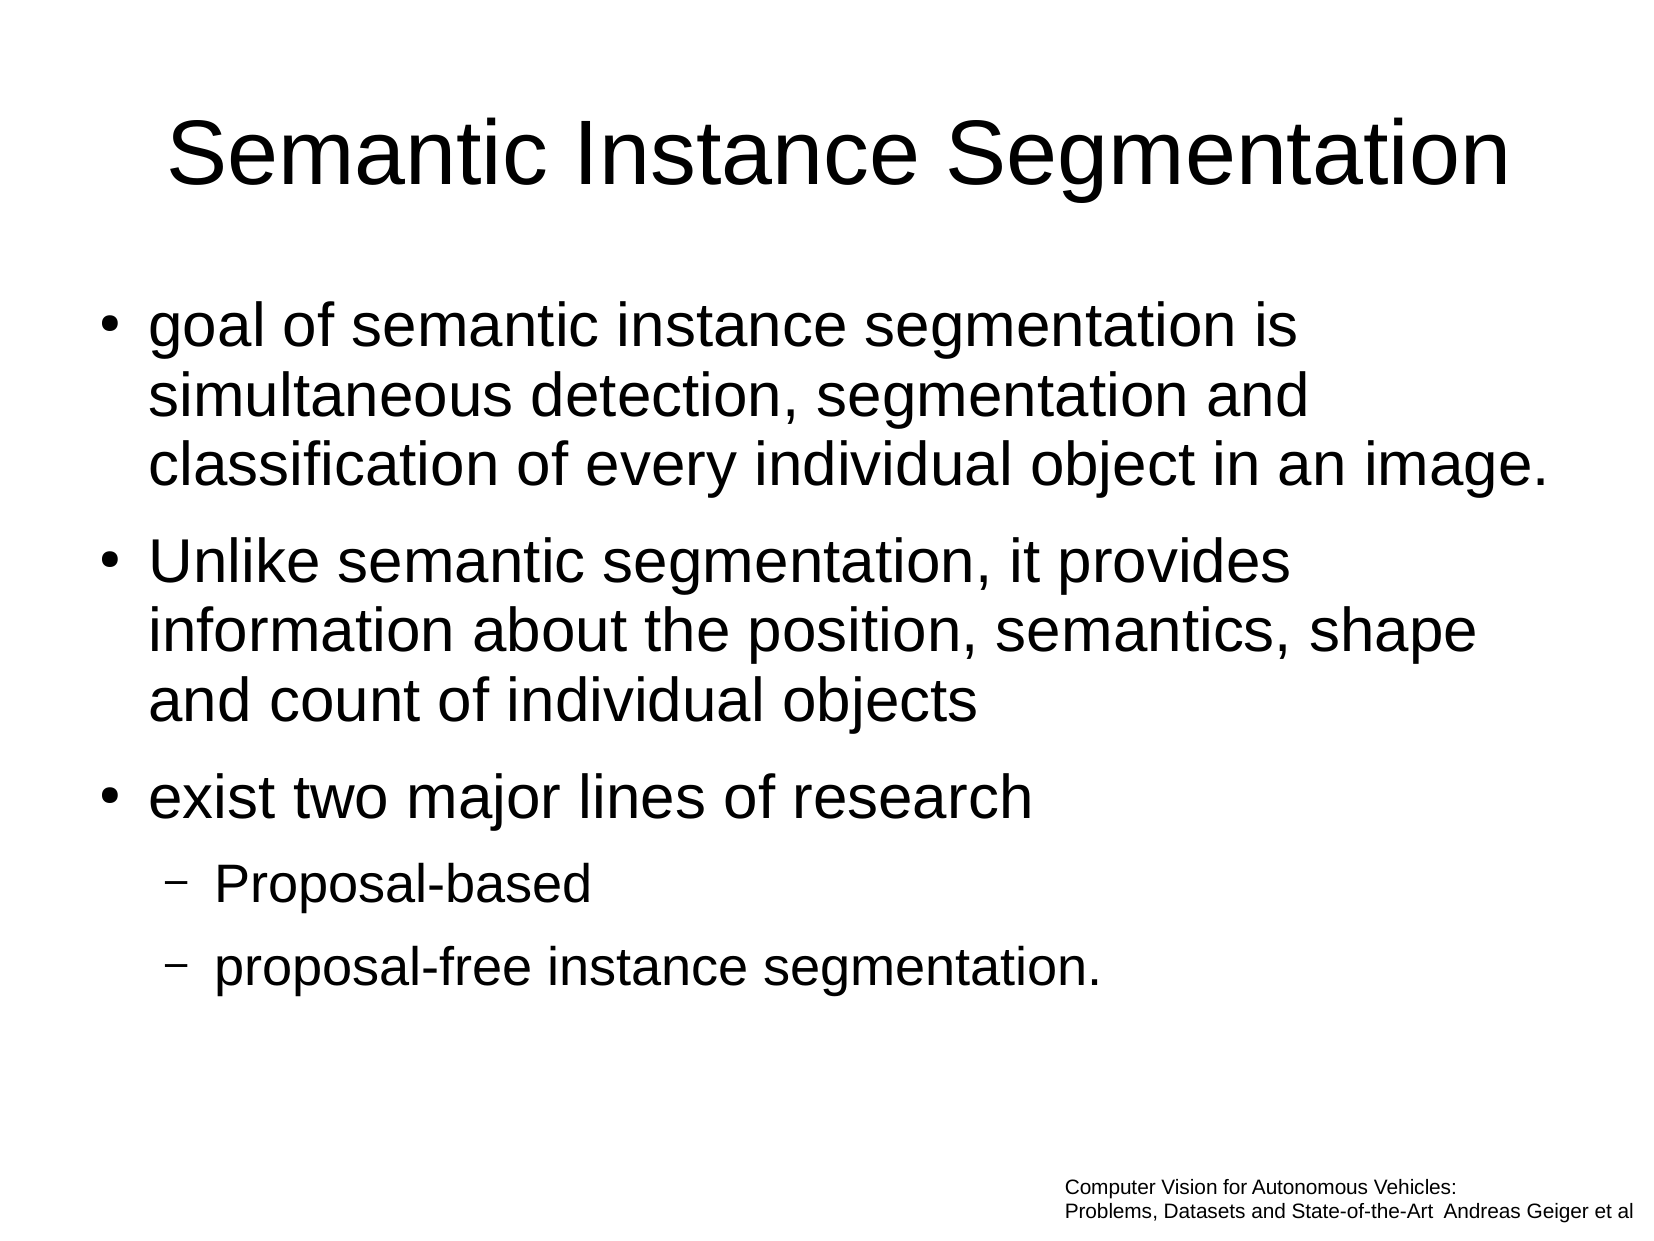

# Semantic Instance Segmentation
goal of semantic instance segmentation is simultaneous detection, segmentation and classification of every individual object in an image.
Unlike semantic segmentation, it provides information about the position, semantics, shape and count of individual objects
exist two major lines of research
Proposal-based
proposal-free instance segmentation.
Computer Vision for Autonomous Vehicles:
Problems, Datasets and State-of-the-Art Andreas Geiger et al